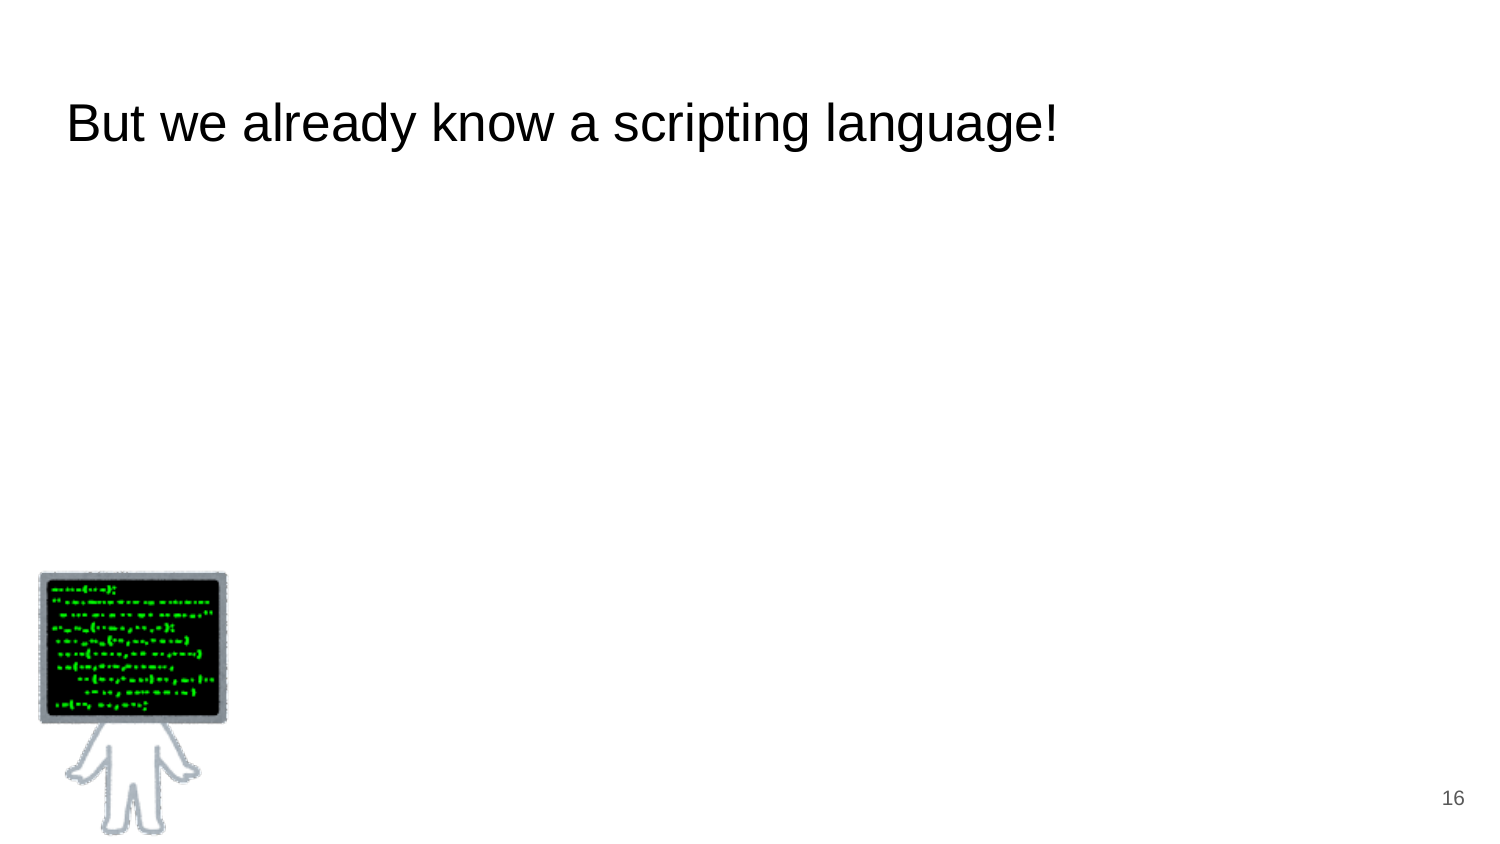

# But we already know a scripting language!